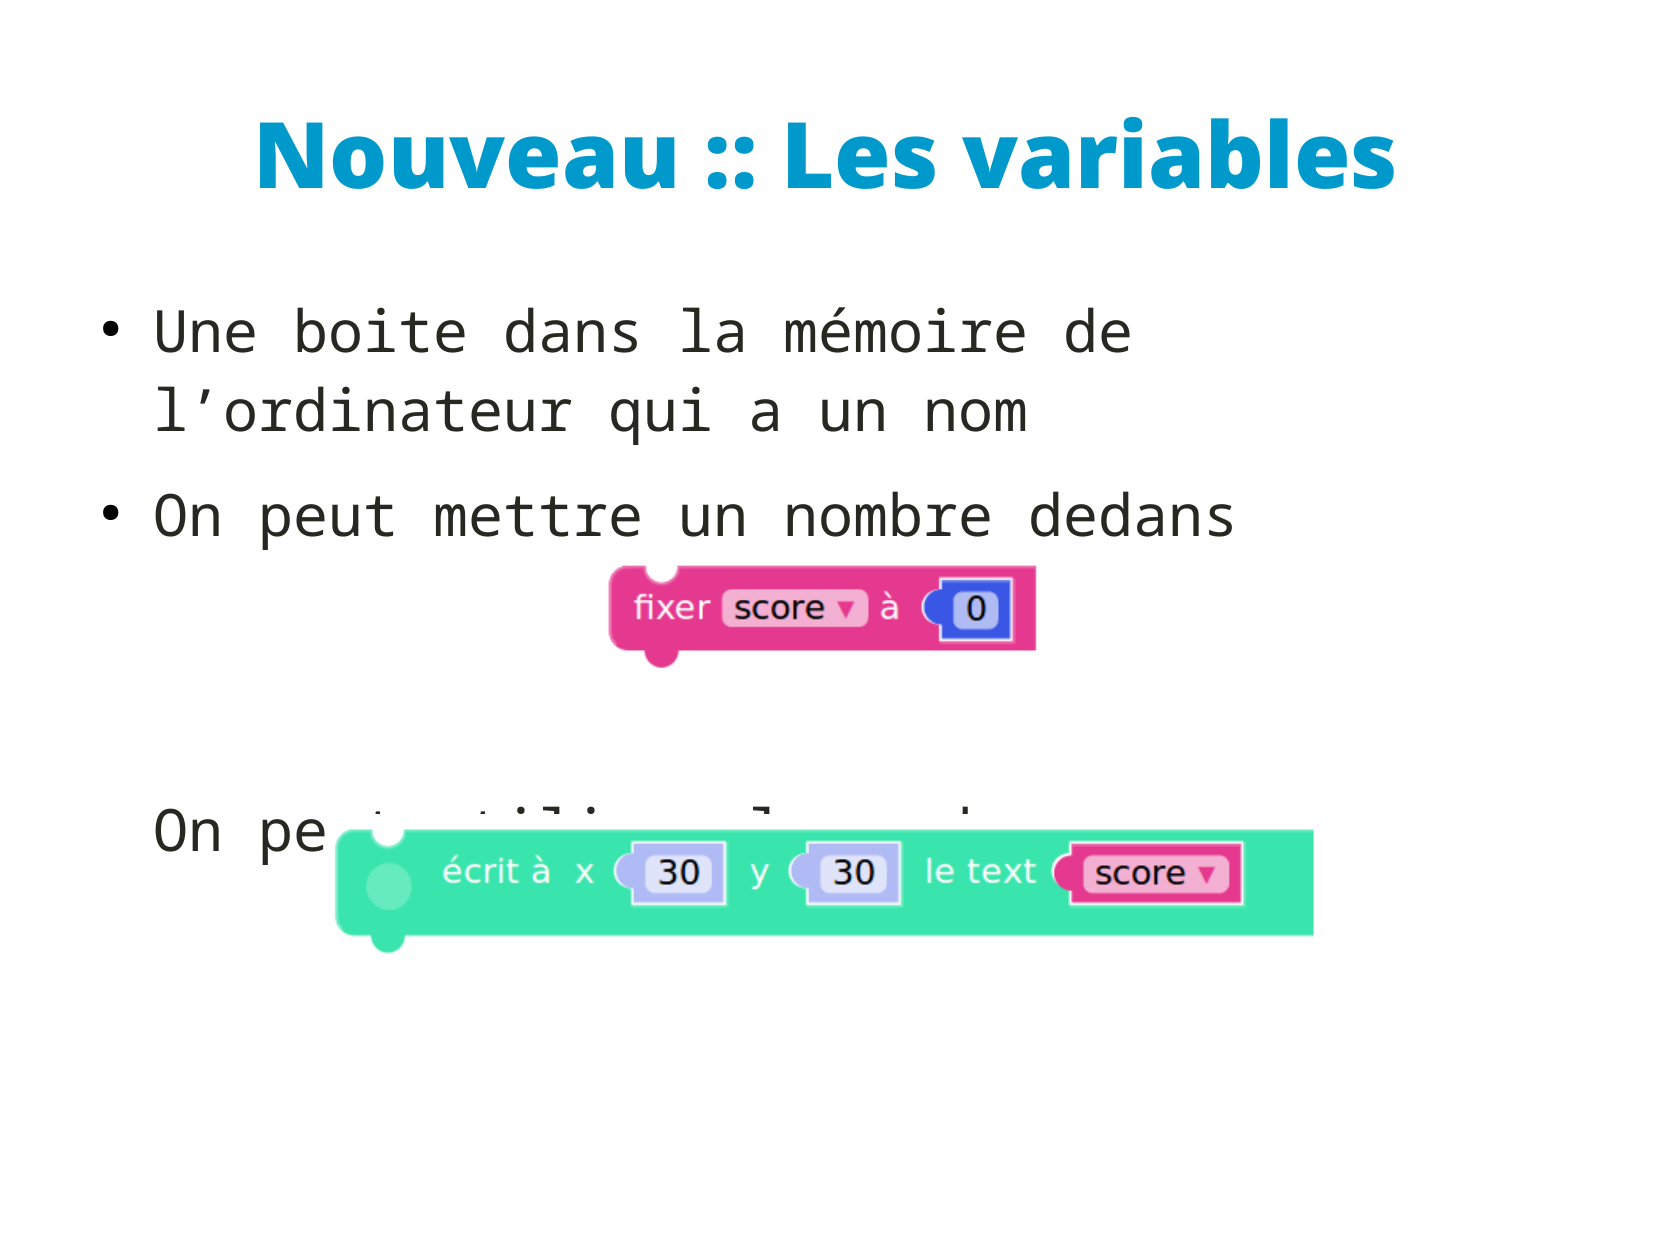

# Nouveau :: Les variables
Une boite dans la mémoire de l’ordinateur qui a un nom
On peut mettre un nombre dedans
On peut utiliser le nombre